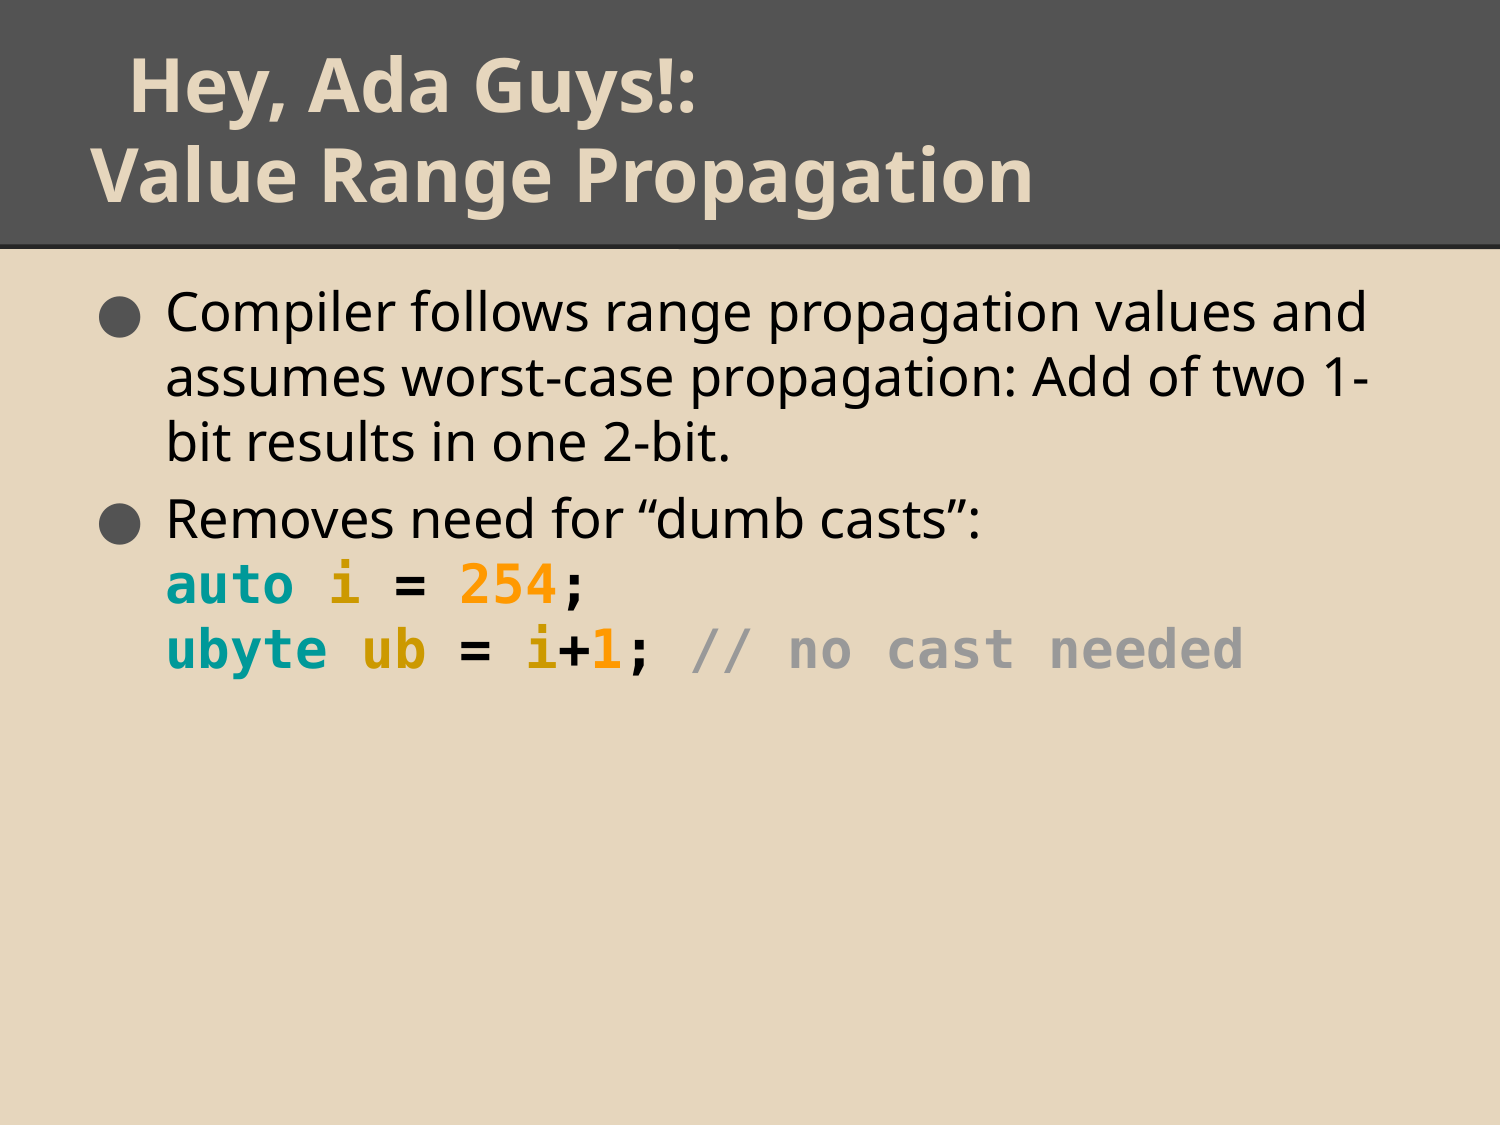

# Hey, Ada Guys!: Value Range Propagation
Compiler follows range propagation values and assumes worst-case propagation: Add of two 1-bit results in one 2-bit.
Removes need for “dumb casts”:
auto i = 254;
ubyte ub = i+1; // no cast needed